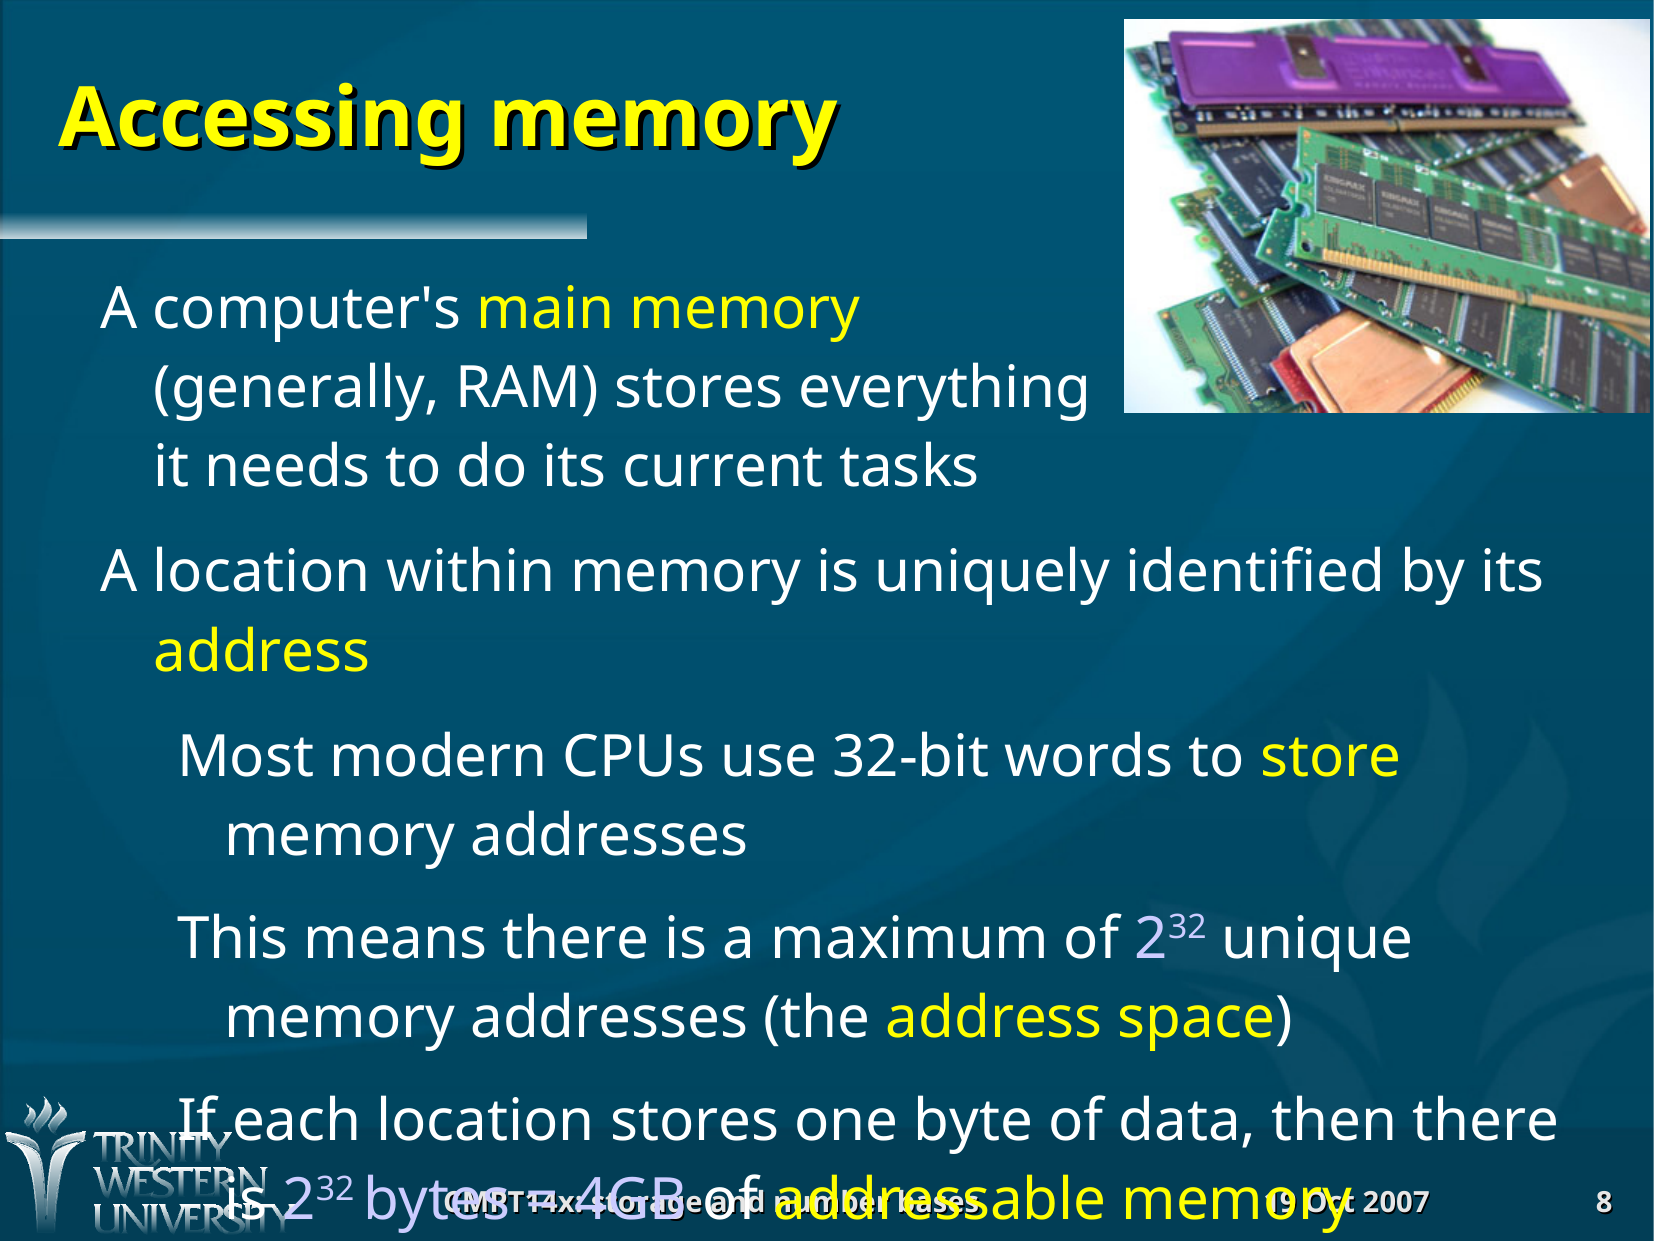

# Accessing memory
A computer's main memory
(generally, RAM) stores everything
it needs to do its current tasks
A location within memory is uniquely identified by its address
Most modern CPUs use 32-bit words to store memory addresses
This means there is a maximum of 232 unique memory addresses (the address space)
If each location stores one byte of data, then there is 232 bytes = 4GB of addressable memory
CMPT14x: storage and number bases
19 Oct 2007
8